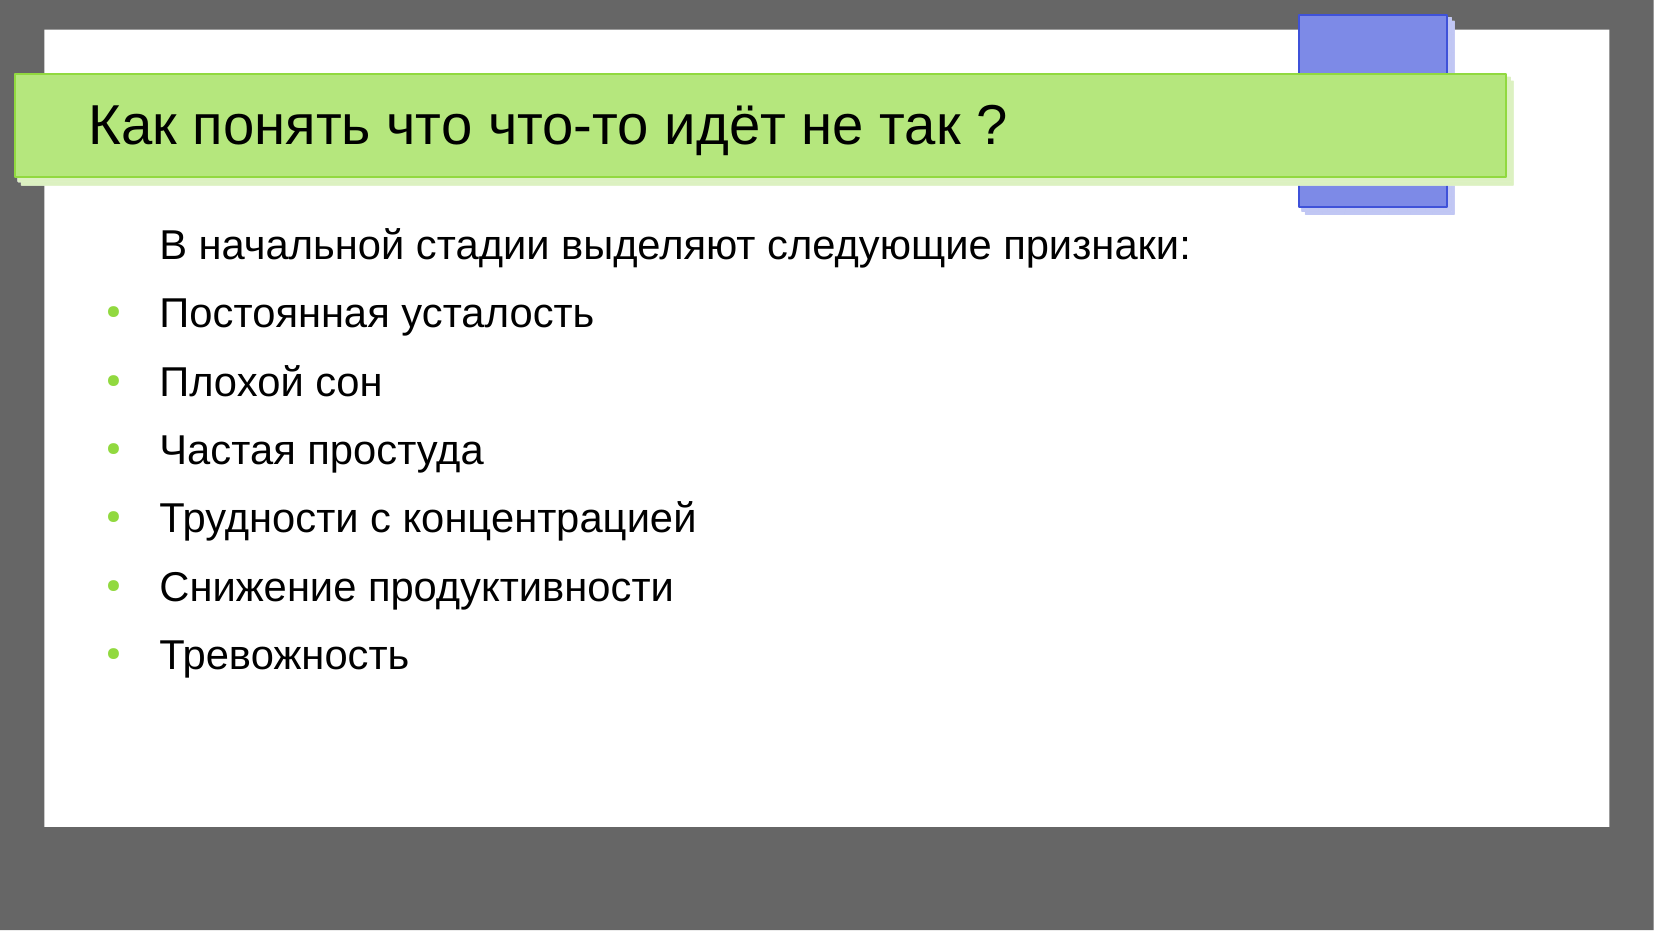

# Как понять что что-то идёт не так ?
В начальной стадии выделяют следующие признаки:
Постоянная усталость
Плохой сон
Частая простуда
Трудности с концентрацией
Снижение продуктивности
Тревожность